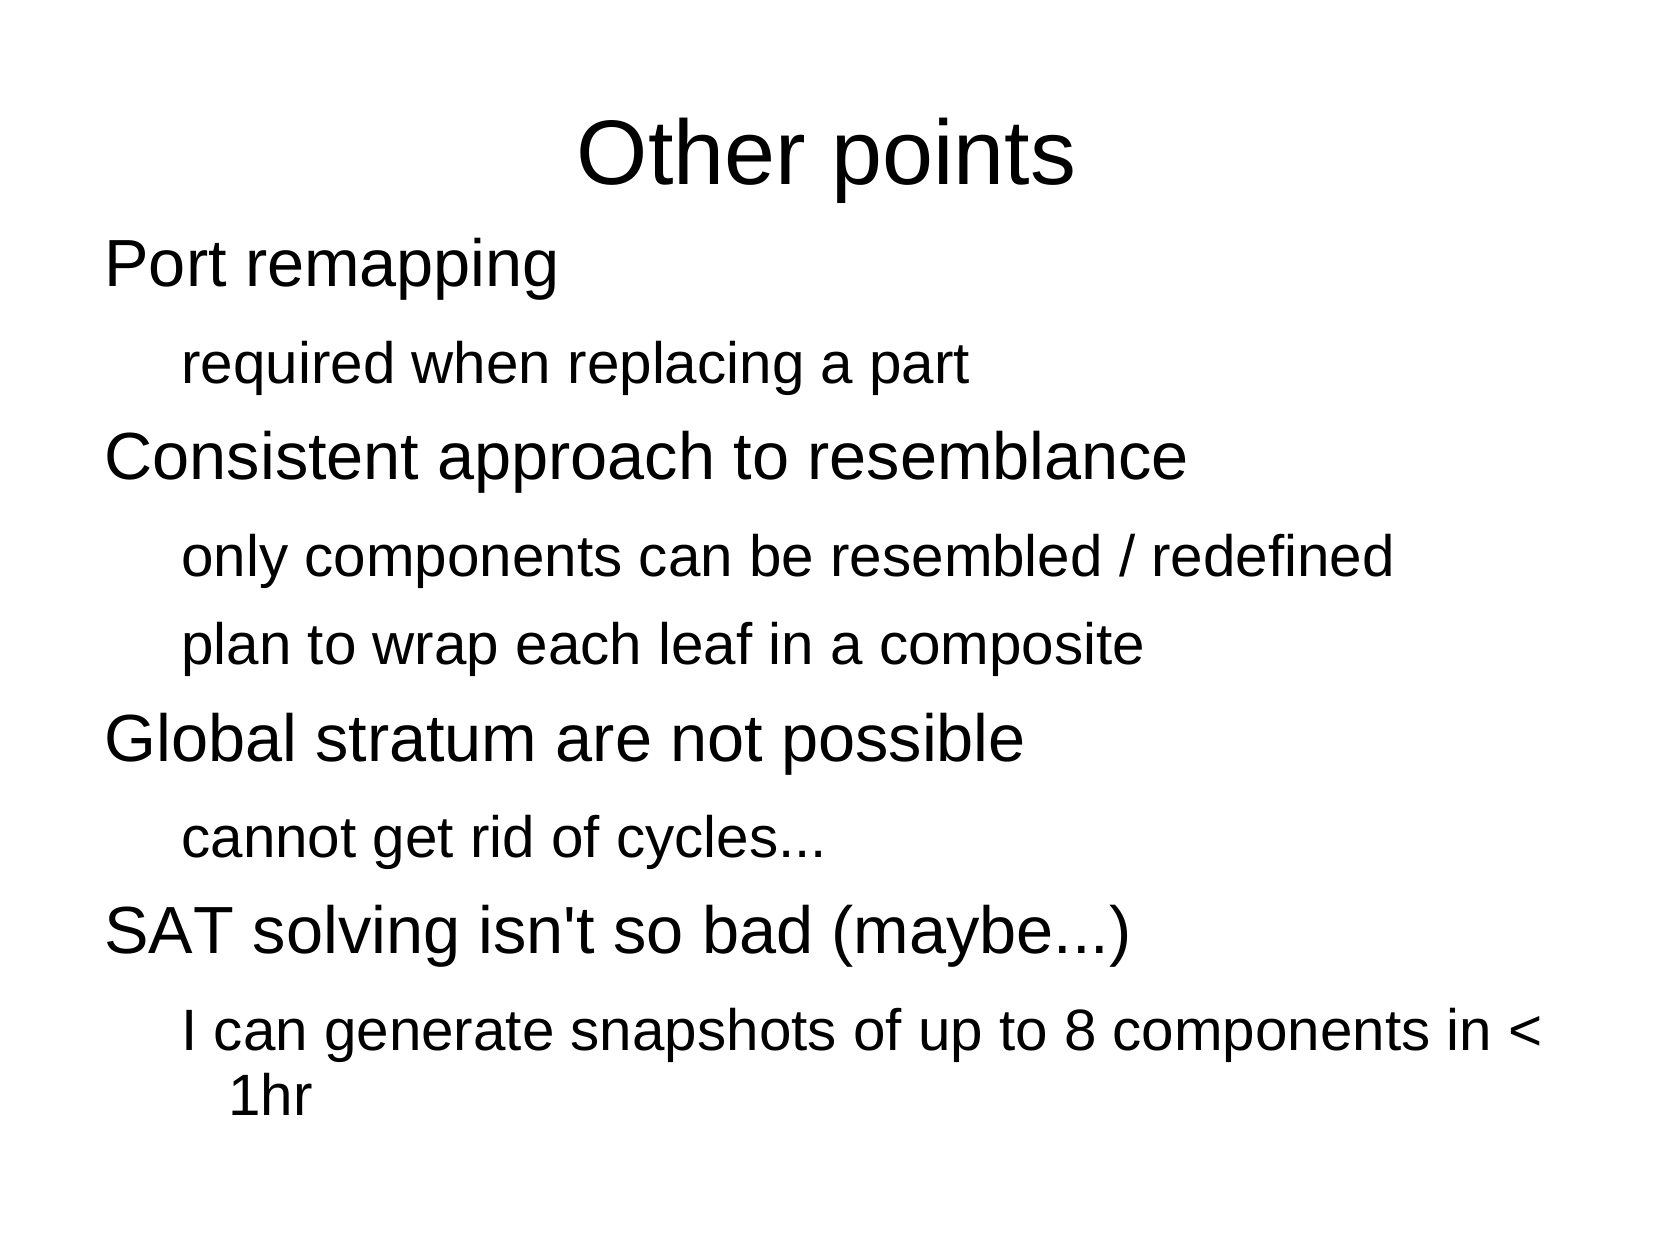

# Other points
Port remapping
required when replacing a part
Consistent approach to resemblance
only components can be resembled / redefined
plan to wrap each leaf in a composite
Global stratum are not possible
cannot get rid of cycles...
SAT solving isn't so bad (maybe...)
I can generate snapshots of up to 8 components in < 1hr